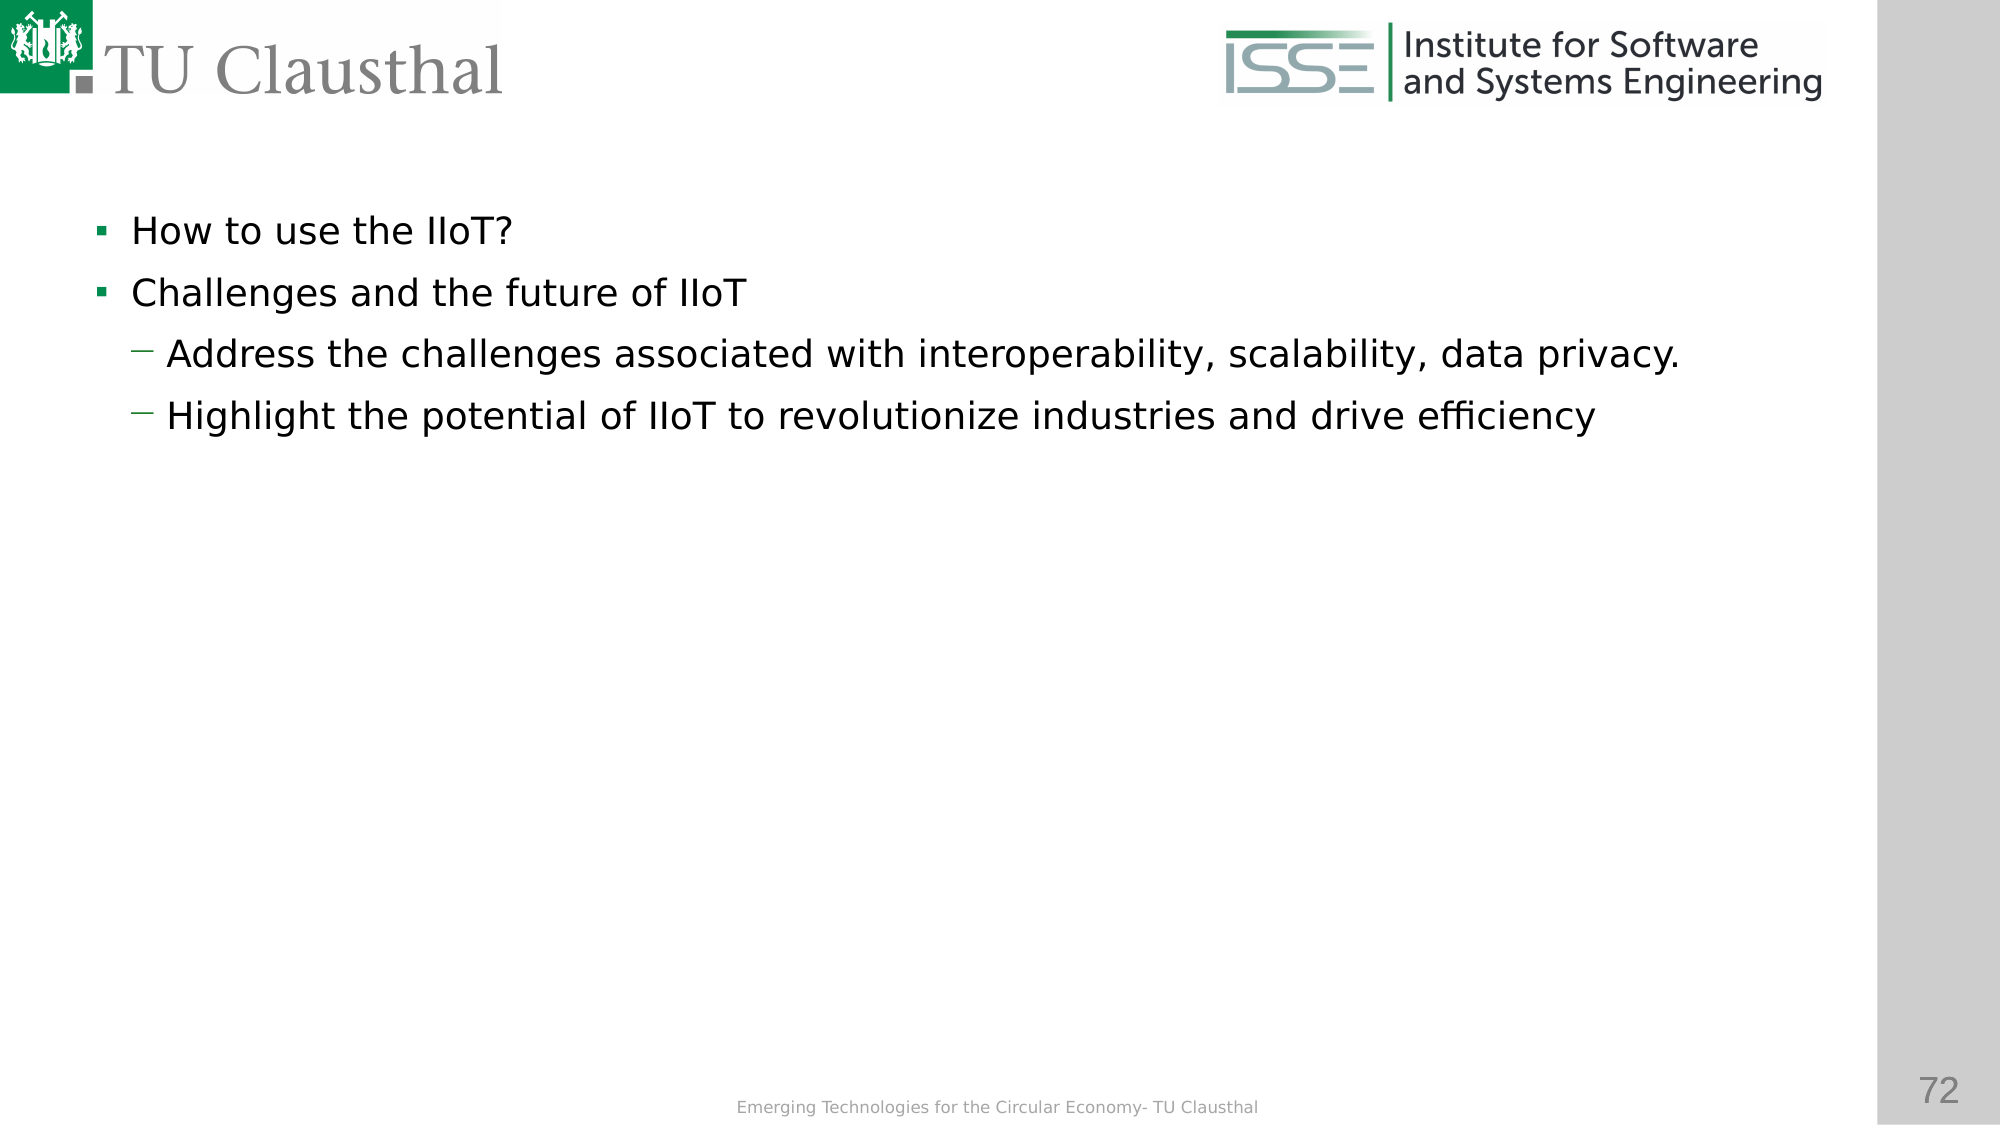

How to use the IIoT?
Challenges and the future of IIoT
Address the challenges associated with interoperability, scalability, data privacy.
Highlight the potential of IIoT to revolutionize industries and drive efficiency